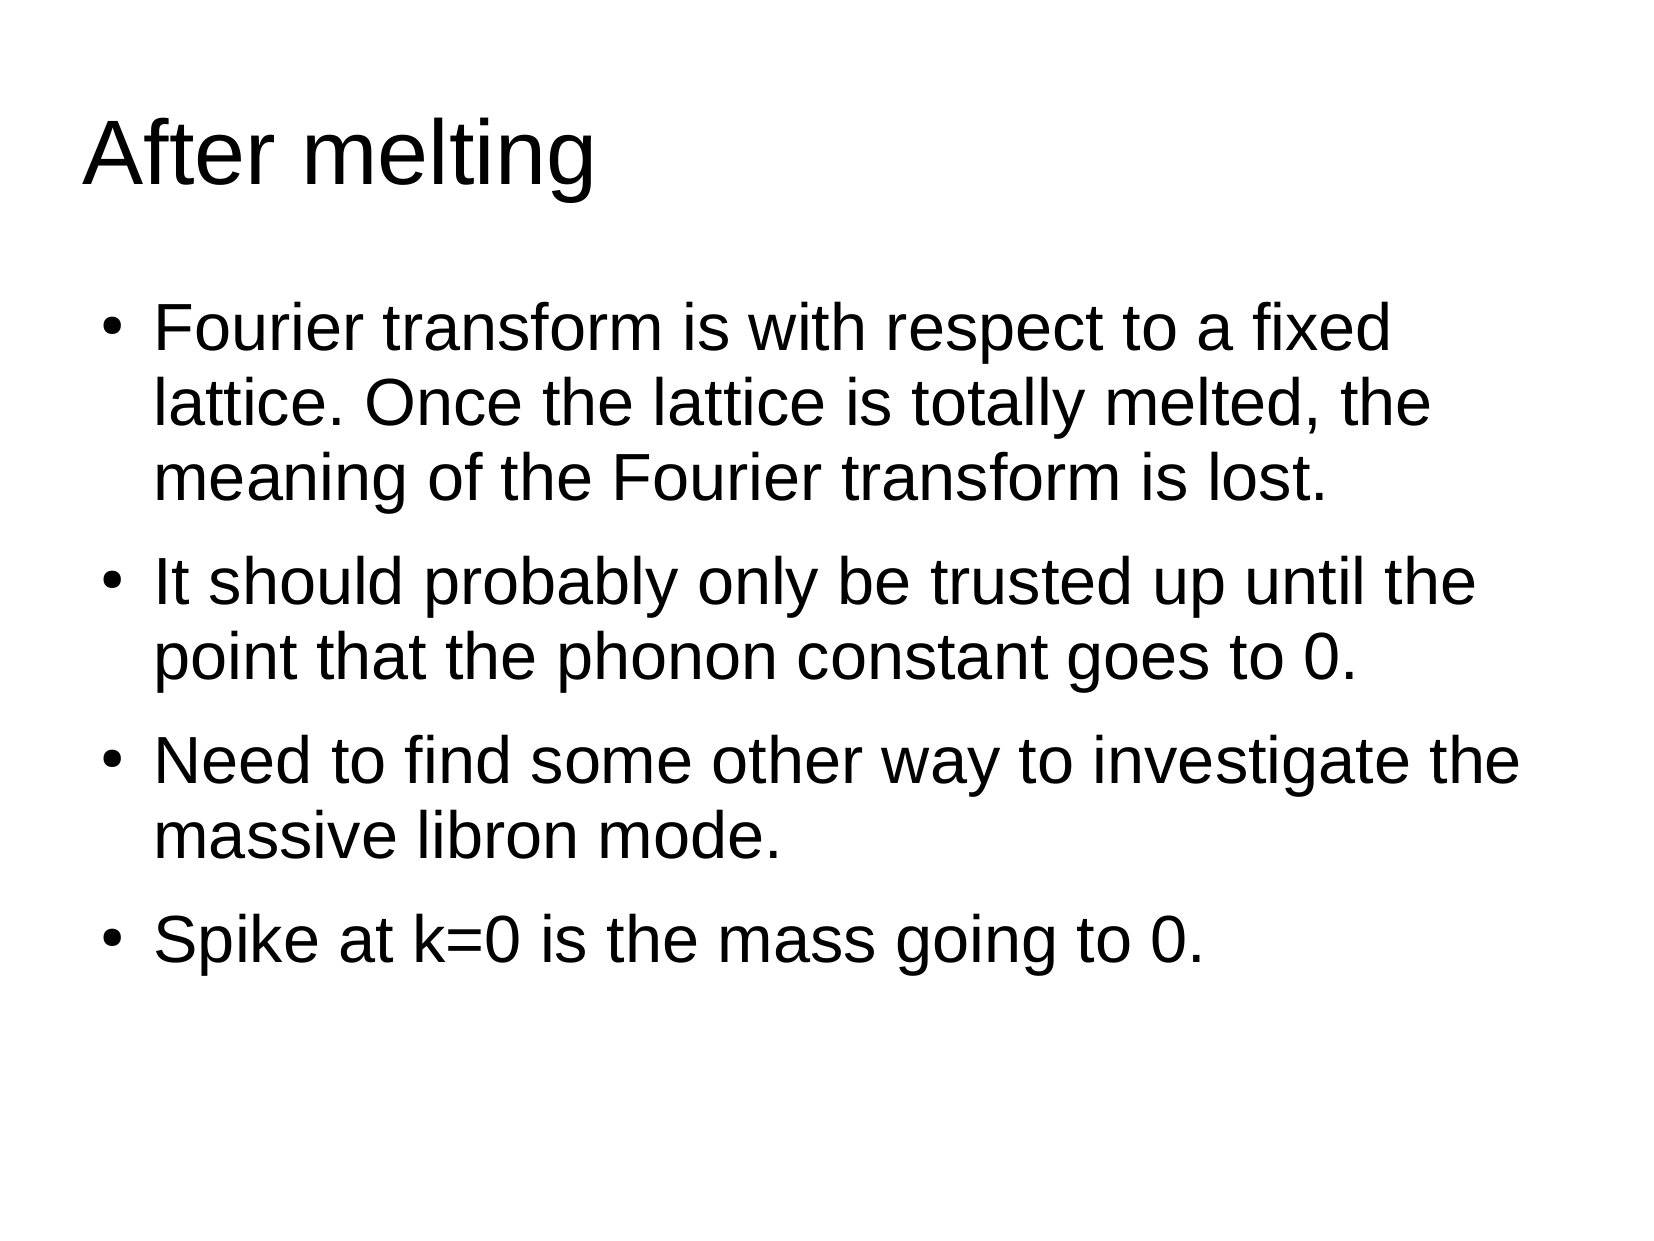

# After melting
Fourier transform is with respect to a fixed lattice. Once the lattice is totally melted, the meaning of the Fourier transform is lost.
It should probably only be trusted up until the point that the phonon constant goes to 0.
Need to find some other way to investigate the massive libron mode.
Spike at k=0 is the mass going to 0.